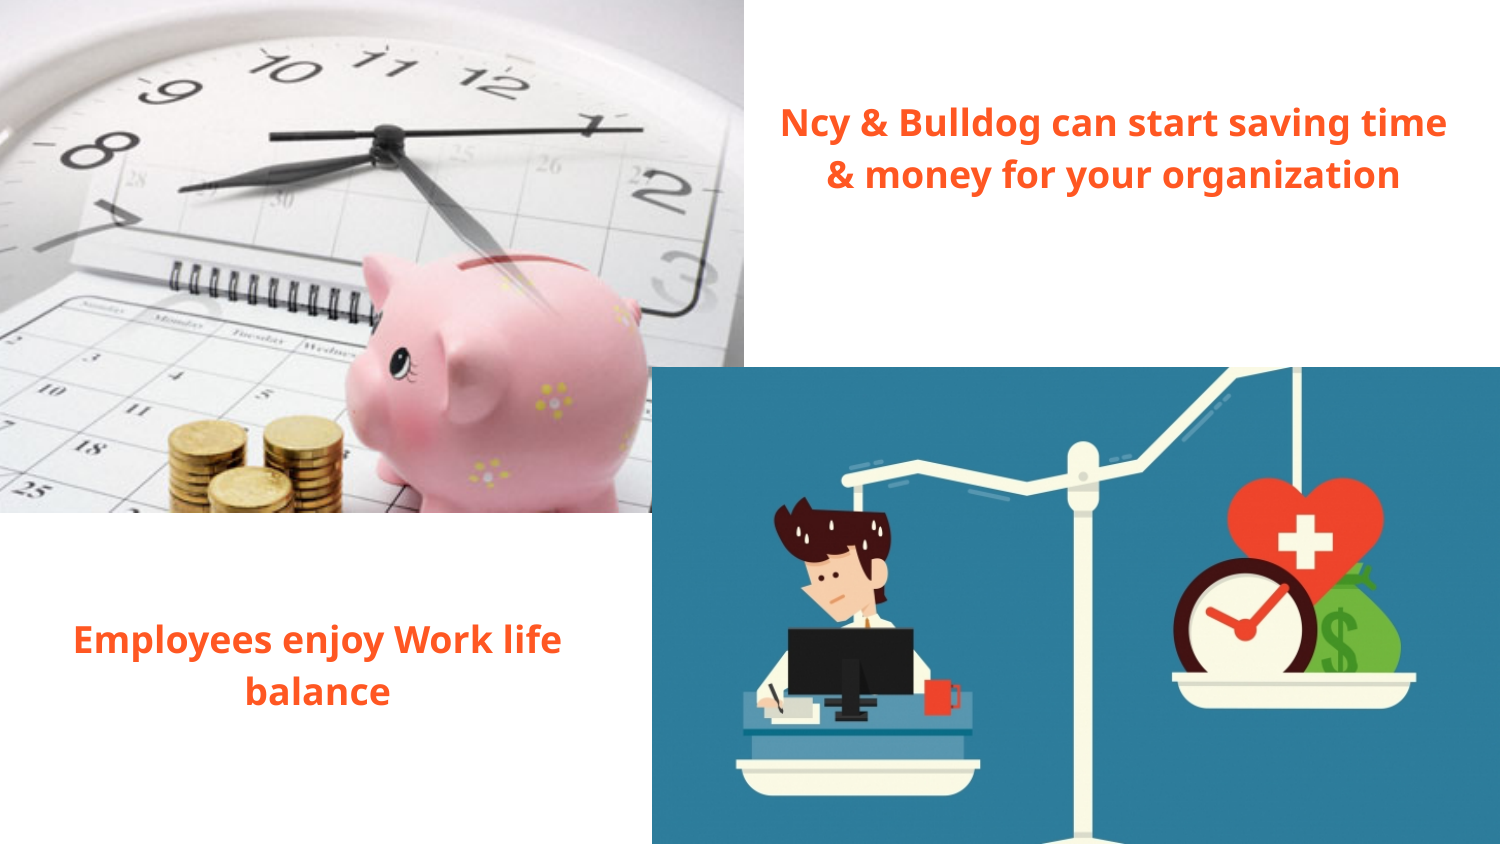

Ncy & Bulldog can start saving time & money for your organization
Employees enjoy Work life balance